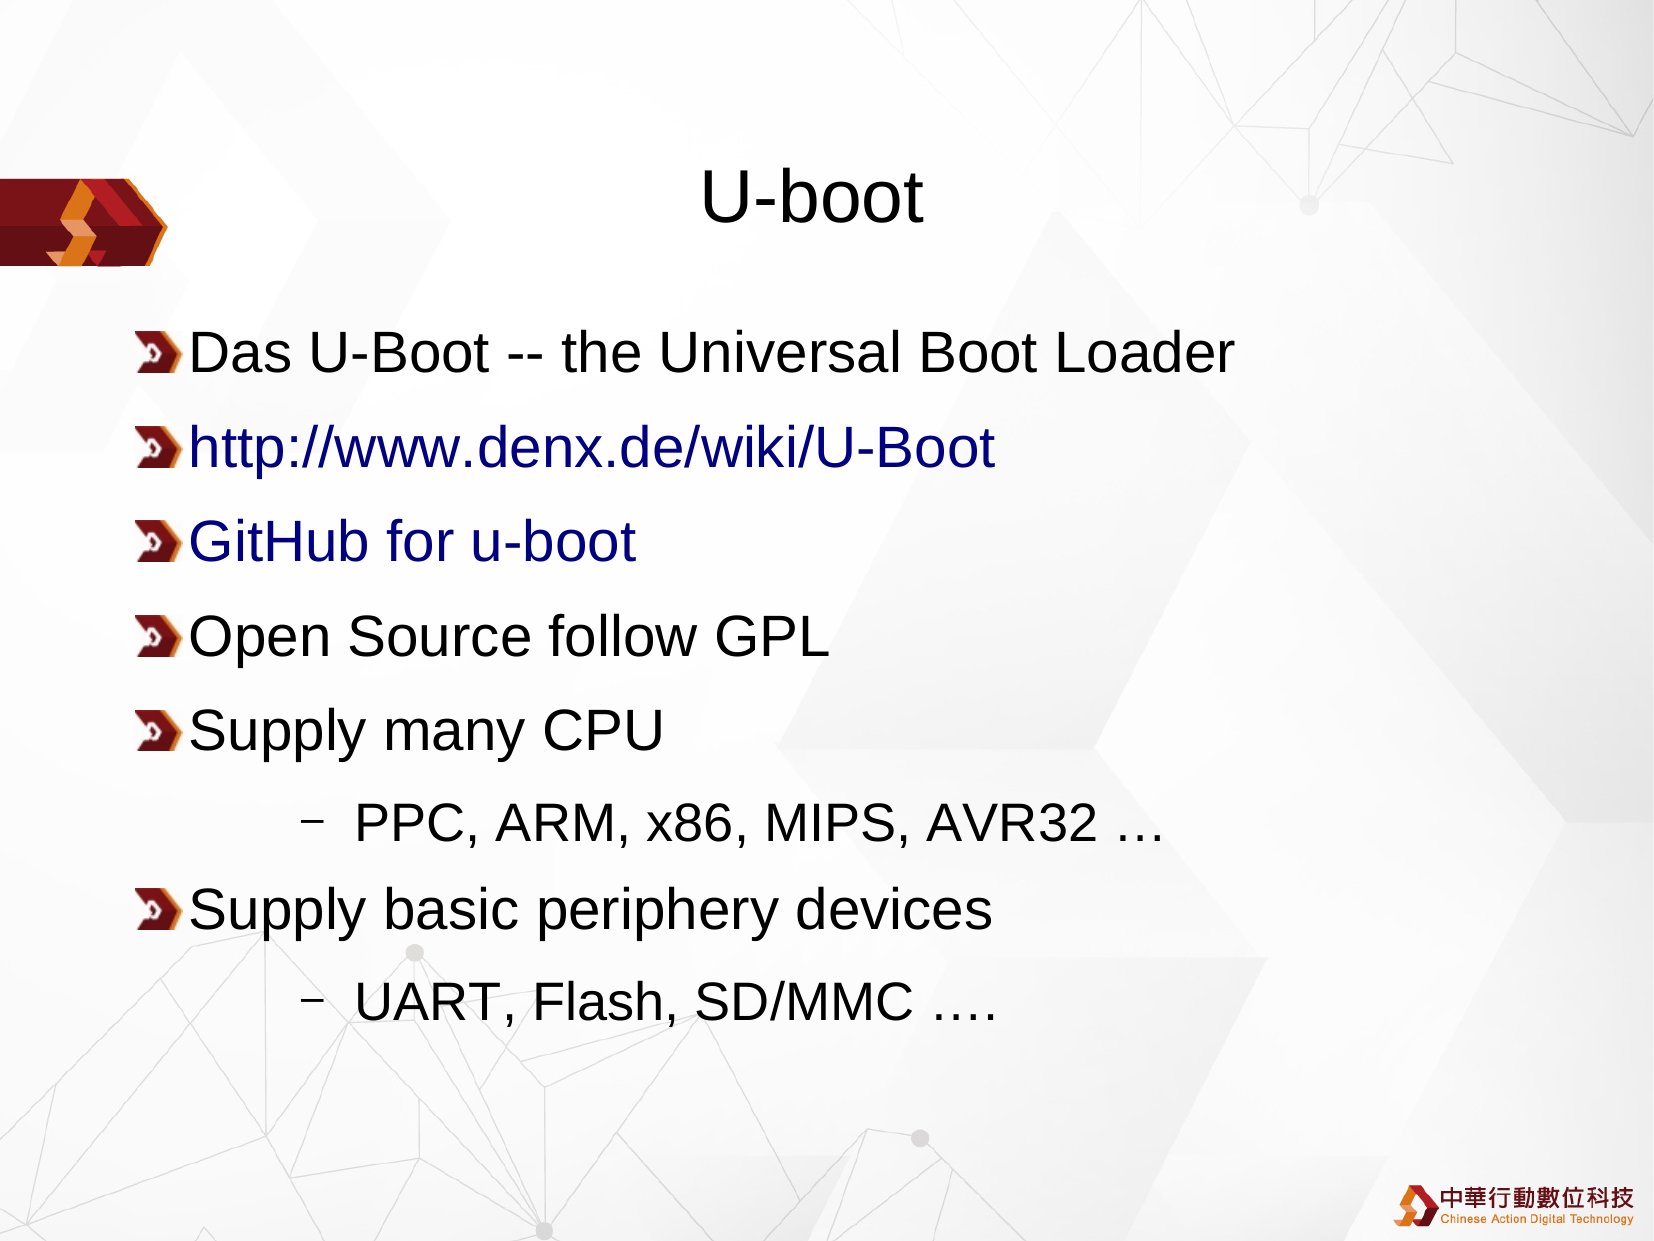

# U-boot
Das U-Boot -- the Universal Boot Loader
http://www.denx.de/wiki/U-Boot
GitHub for u-boot
Open Source follow GPL
Supply many CPU
PPC, ARM, x86, MIPS, AVR32 …
Supply basic periphery devices
UART, Flash, SD/MMC ….